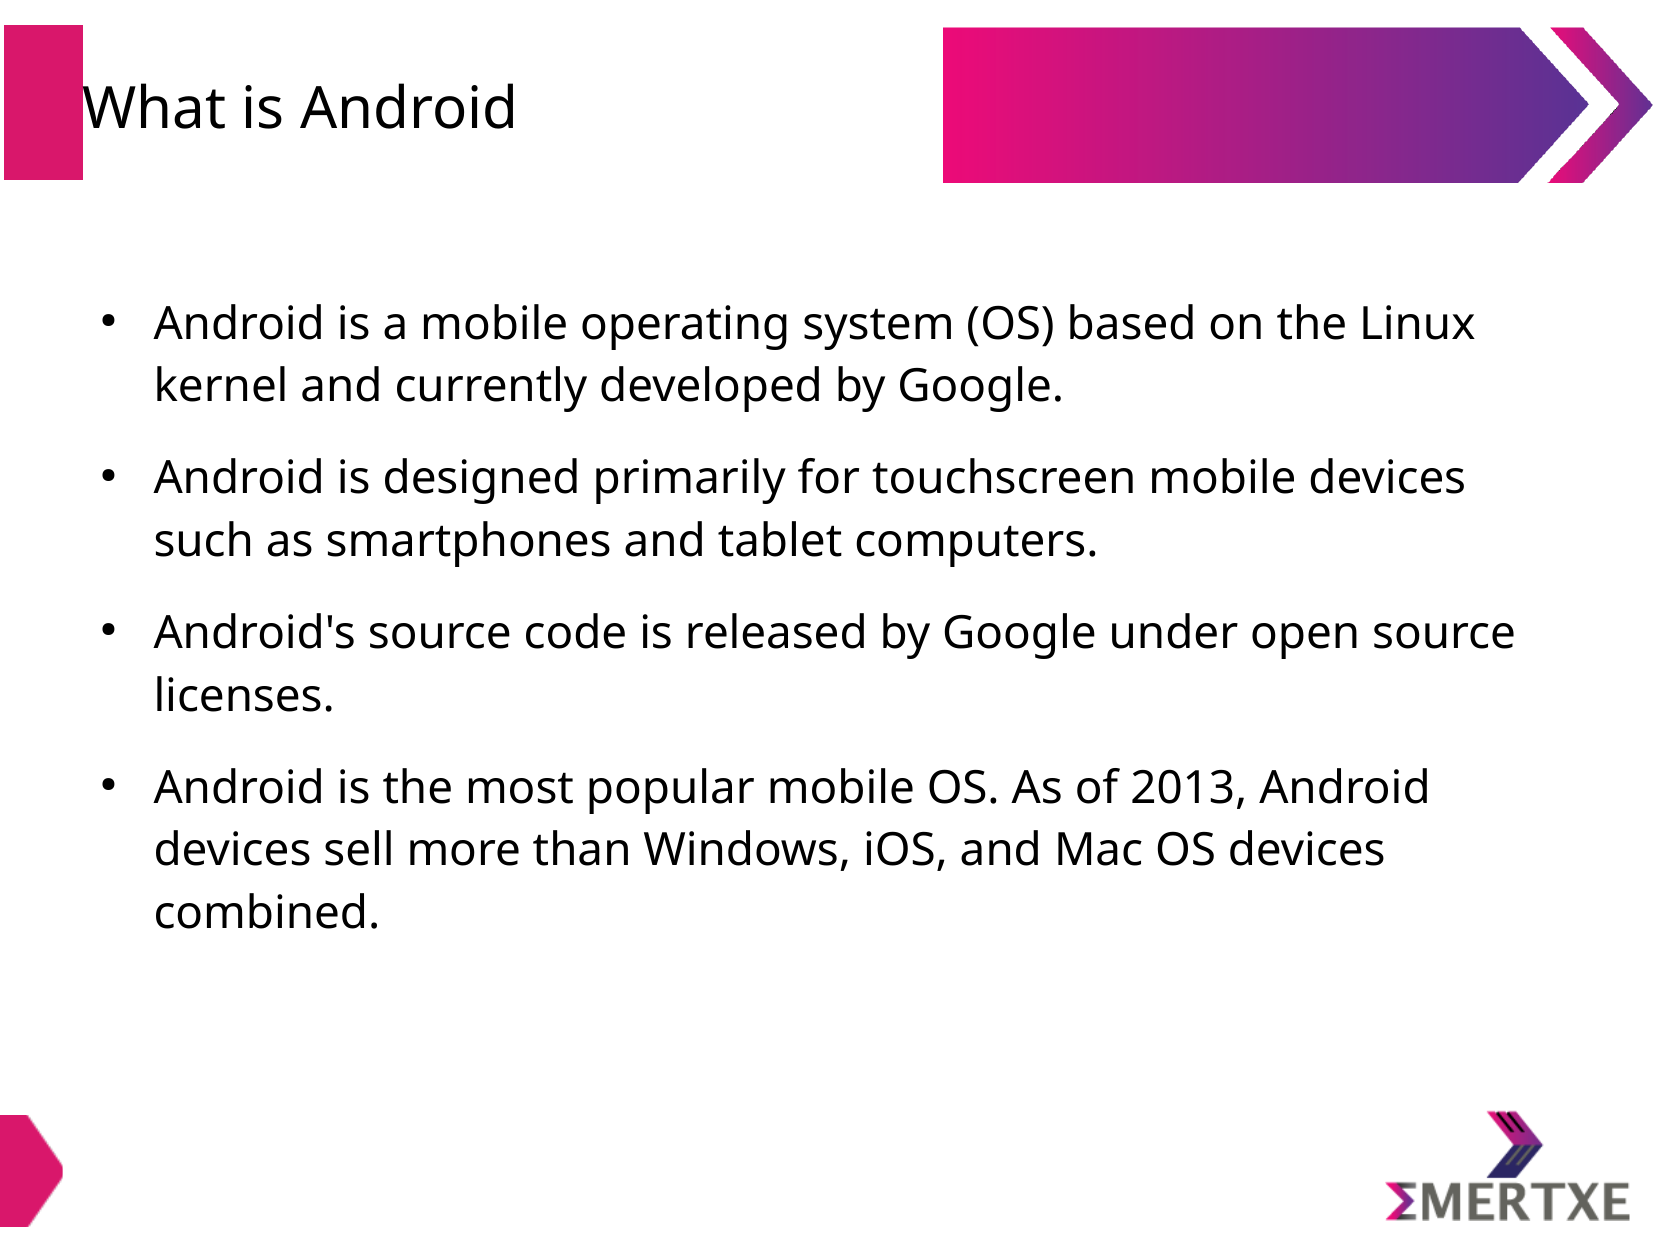

# What is Android
Android is a mobile operating system (OS) based on the Linux kernel and currently developed by Google.
Android is designed primarily for touchscreen mobile devices such as smartphones and tablet computers.
Android's source code is released by Google under open source licenses.
Android is the most popular mobile OS. As of 2013, Android devices sell more than Windows, iOS, and Mac OS devices combined.